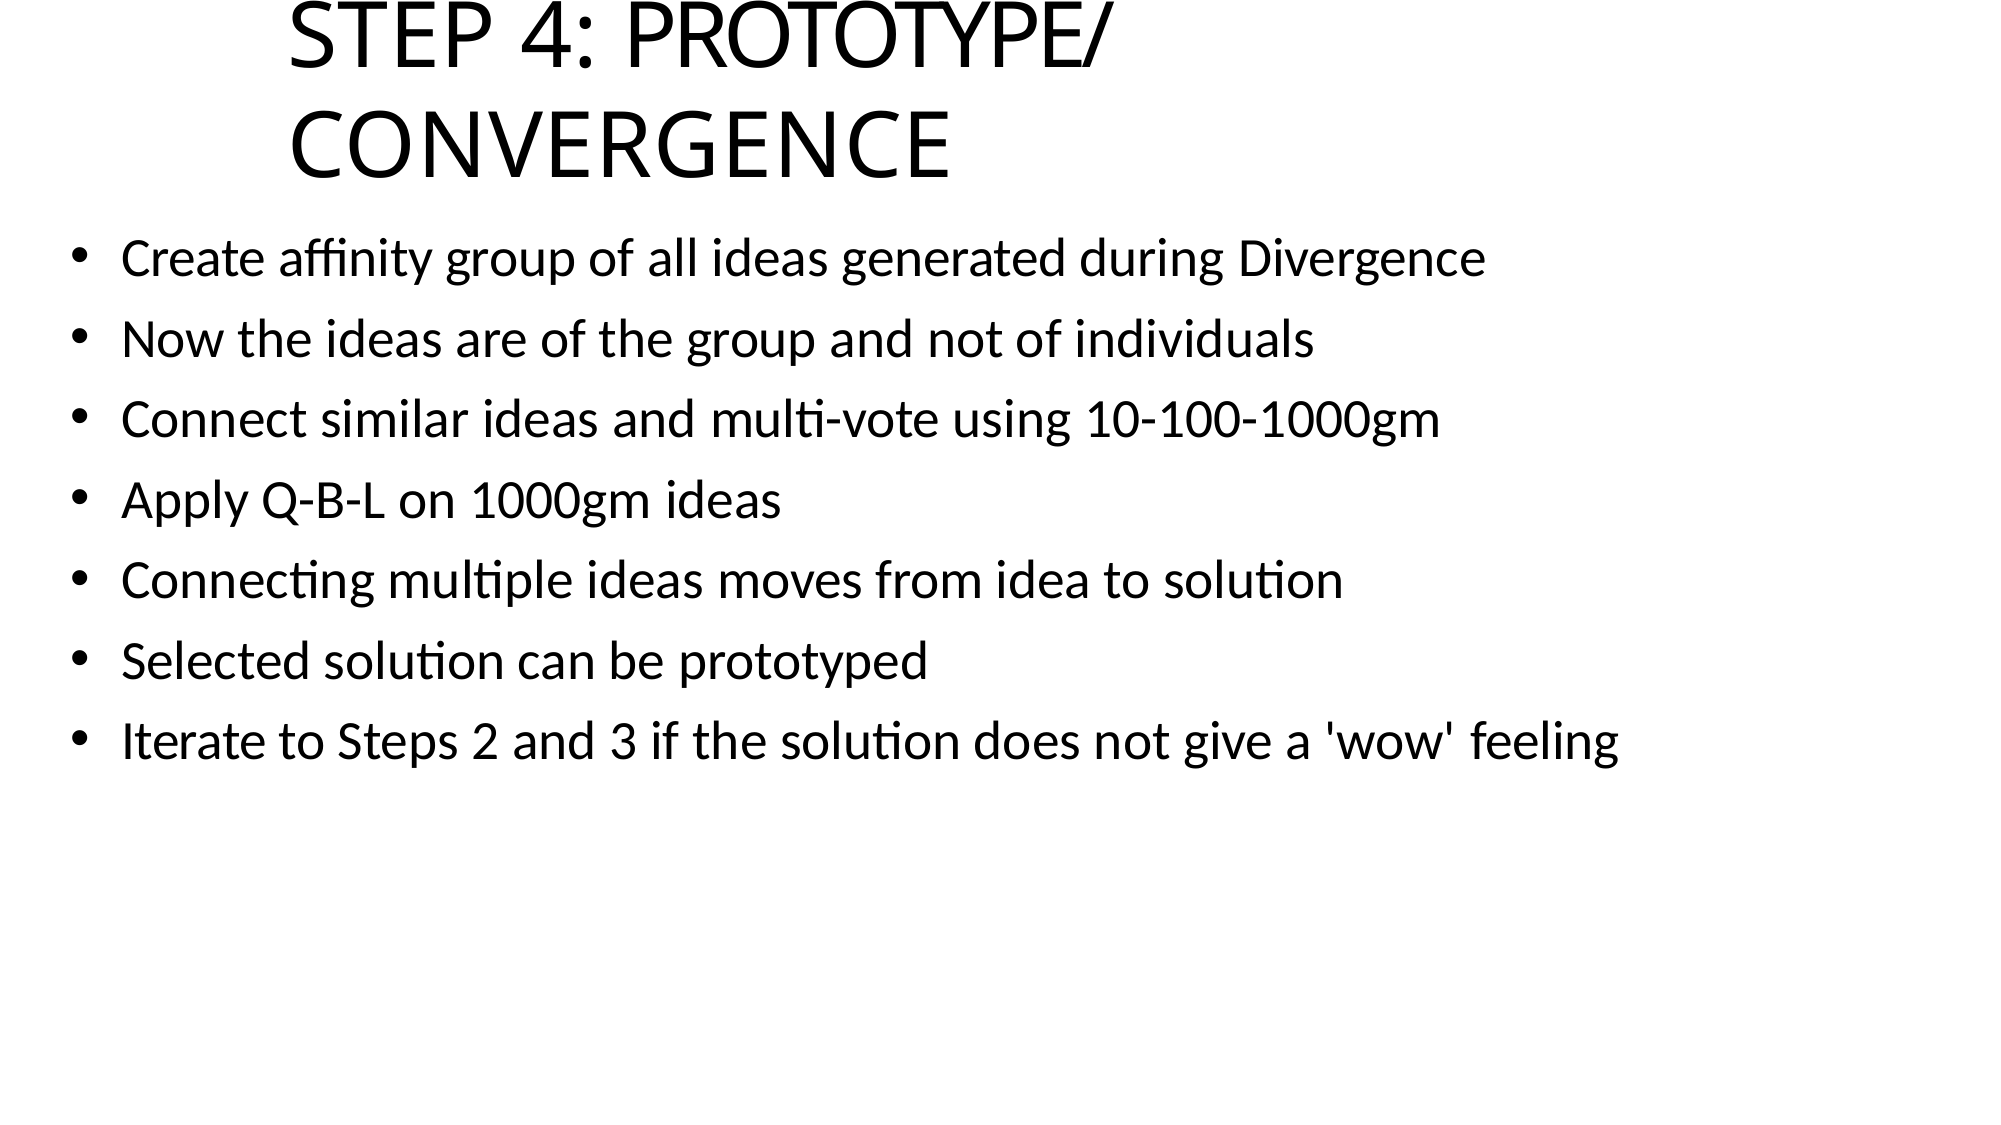

# STEP 4: PROTOTYPE/ CONVERGENCE
Create affinity group of all ideas generated during Divergence
Now the ideas are of the group and not of individuals
Connect similar ideas and multi-vote using 10-100-1000gm
Apply Q-B-L on 1000gm ideas
Connecting multiple ideas moves from idea to solution
Selected solution can be prototyped
Iterate to Steps 2 and 3 if the solution does not give a 'wow' feeling